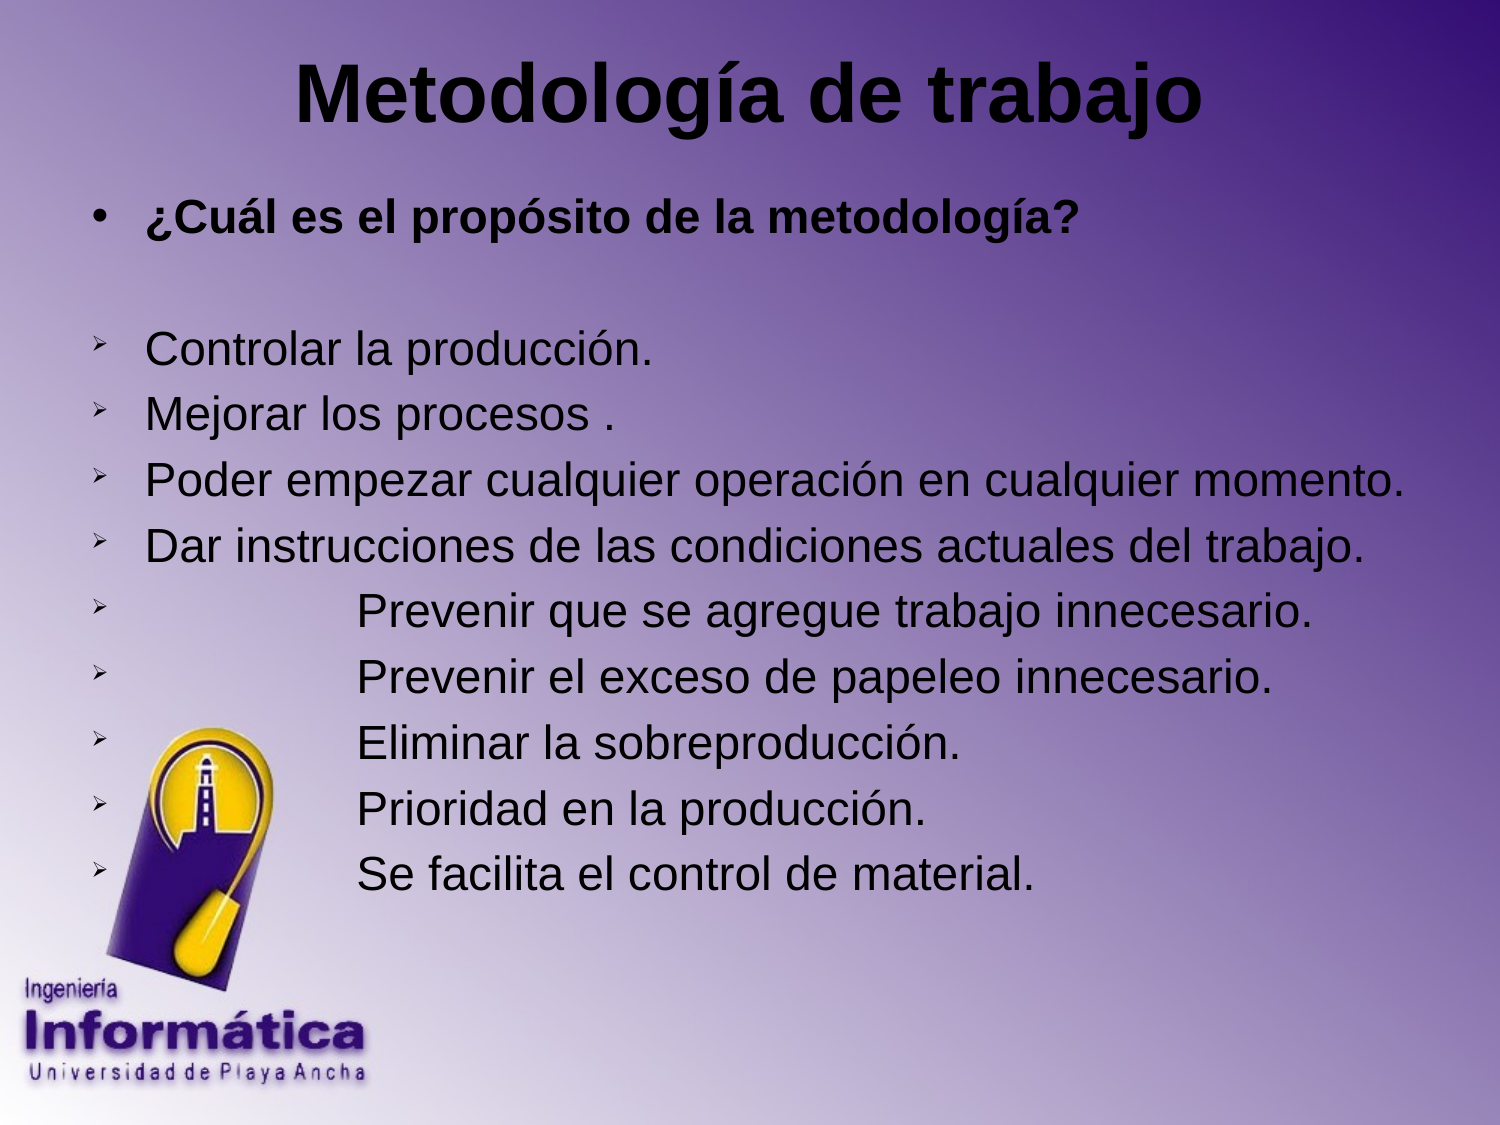

# Metodología de trabajo
¿Cuál es el propósito de la metodología?
Controlar la producción.
Mejorar los procesos .
Poder empezar cualquier operación en cualquier momento.
Dar instrucciones de las condiciones actuales del trabajo.
 Prevenir que se agregue trabajo innecesario.
 Prevenir el exceso de papeleo innecesario.
 Eliminar la sobreproducción.
 Prioridad en la producción.
 Se facilita el control de material.